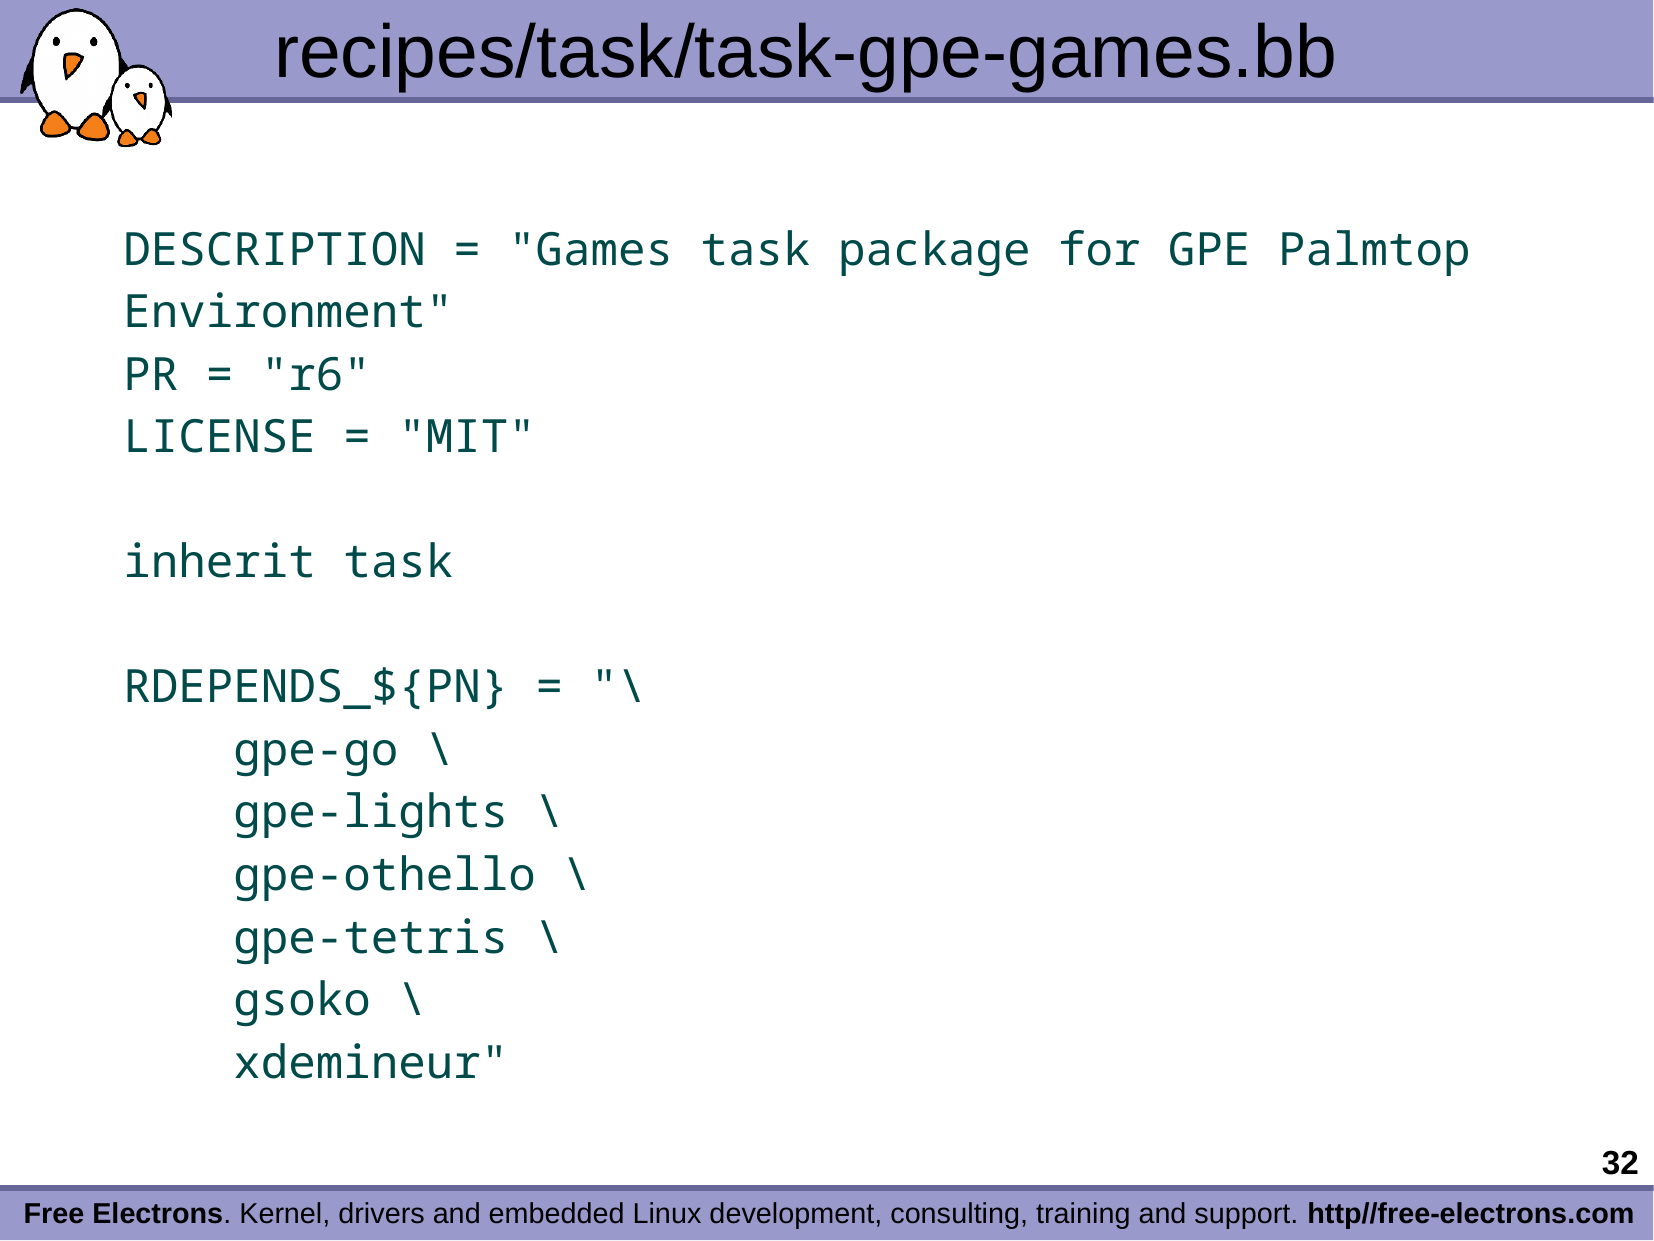

# recipes/task/task-gpe-games.bb
DESCRIPTION = "Games task package for GPE Palmtop Environment"
PR = "r6"
LICENSE = "MIT"
inherit task
RDEPENDS_${PN} = "\
 gpe-go \
 gpe-lights \
 gpe-othello \
 gpe-tetris \
 gsoko \
 xdemineur"